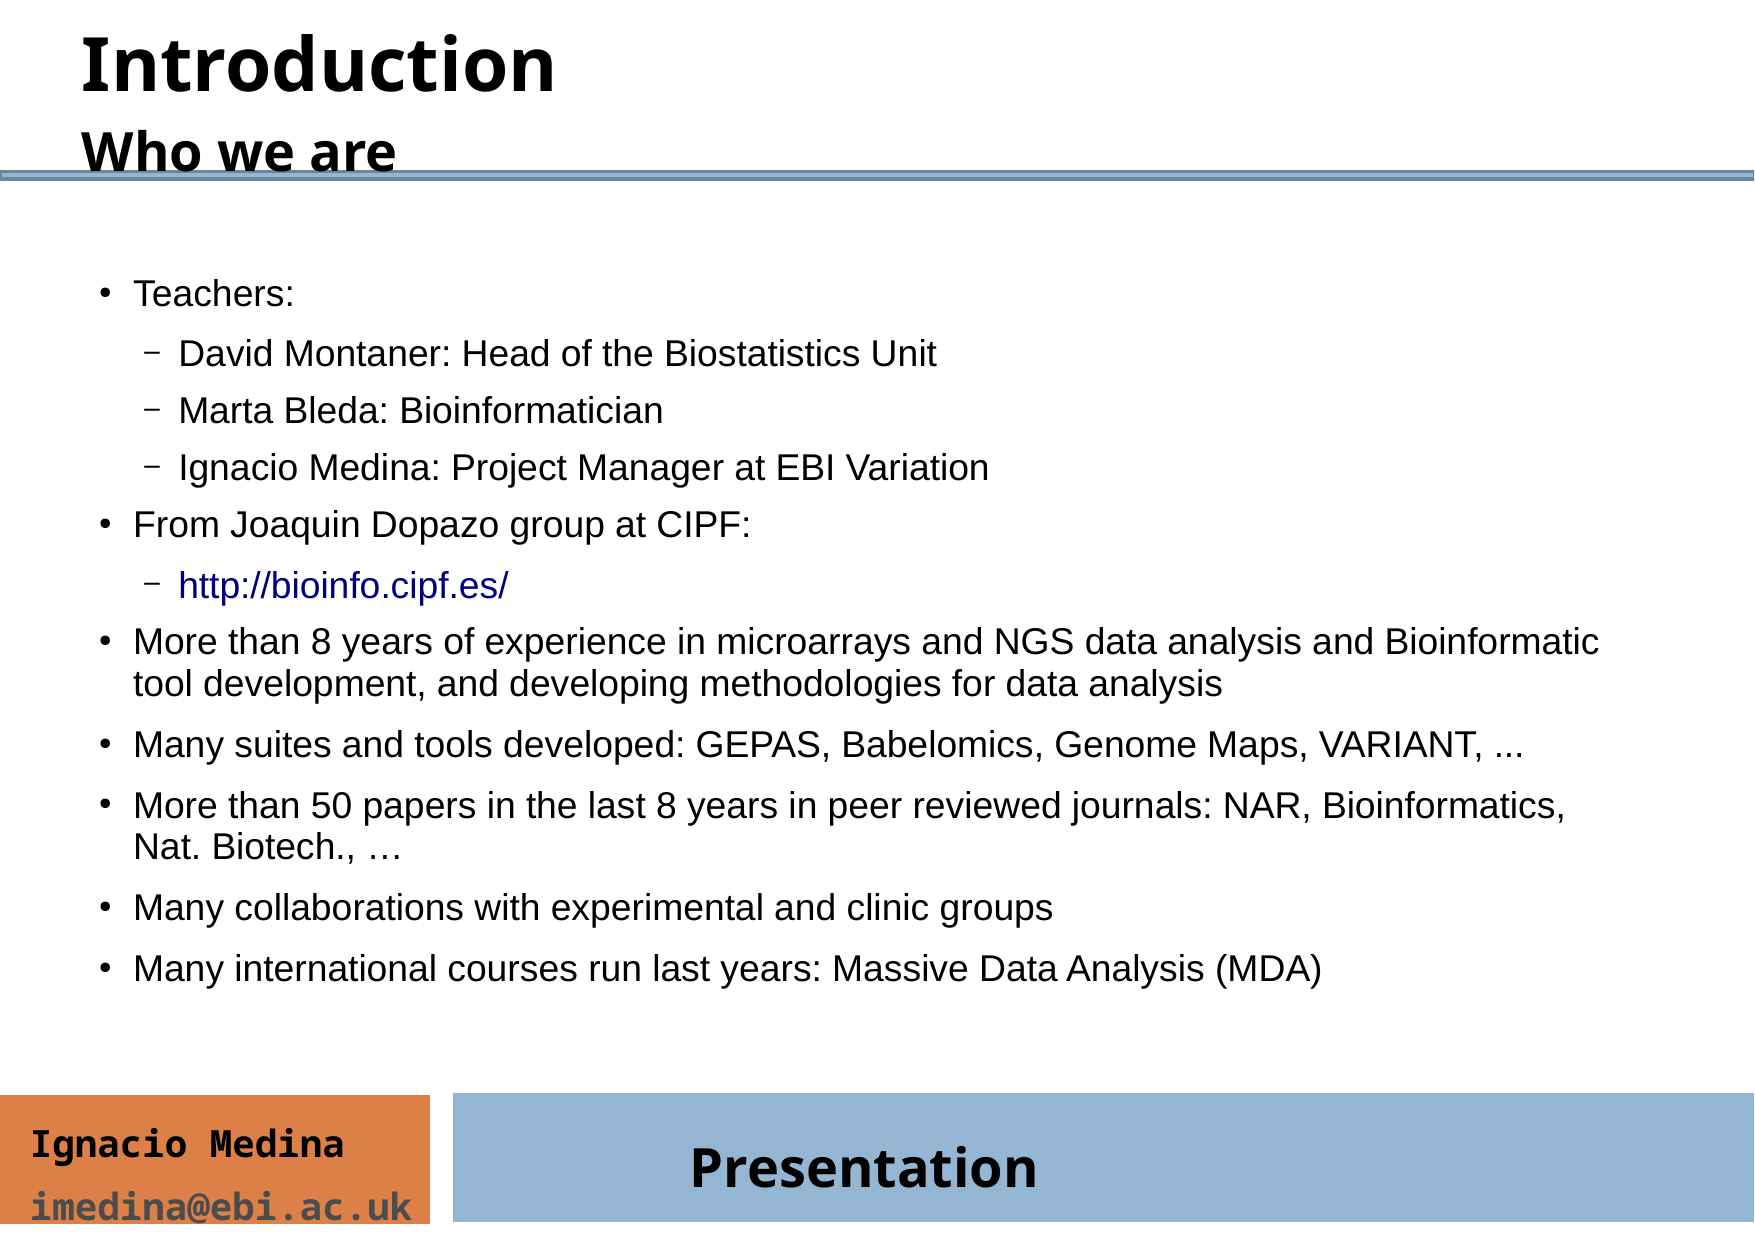

Introduction
Who we are
# Teachers:
David Montaner: Head of the Biostatistics Unit
Marta Bleda: Bioinformatician
Ignacio Medina: Project Manager at EBI Variation
From Joaquin Dopazo group at CIPF:
http://bioinfo.cipf.es/
More than 8 years of experience in microarrays and NGS data analysis and Bioinformatic tool development, and developing methodologies for data analysis
Many suites and tools developed: GEPAS, Babelomics, Genome Maps, VARIANT, ...
More than 50 papers in the last 8 years in peer reviewed journals: NAR, Bioinformatics, Nat. Biotech., …
Many collaborations with experimental and clinic groups
Many international courses run last years: Massive Data Analysis (MDA)
Ignacio Medina
imedina@ebi.ac.uk
Presentation